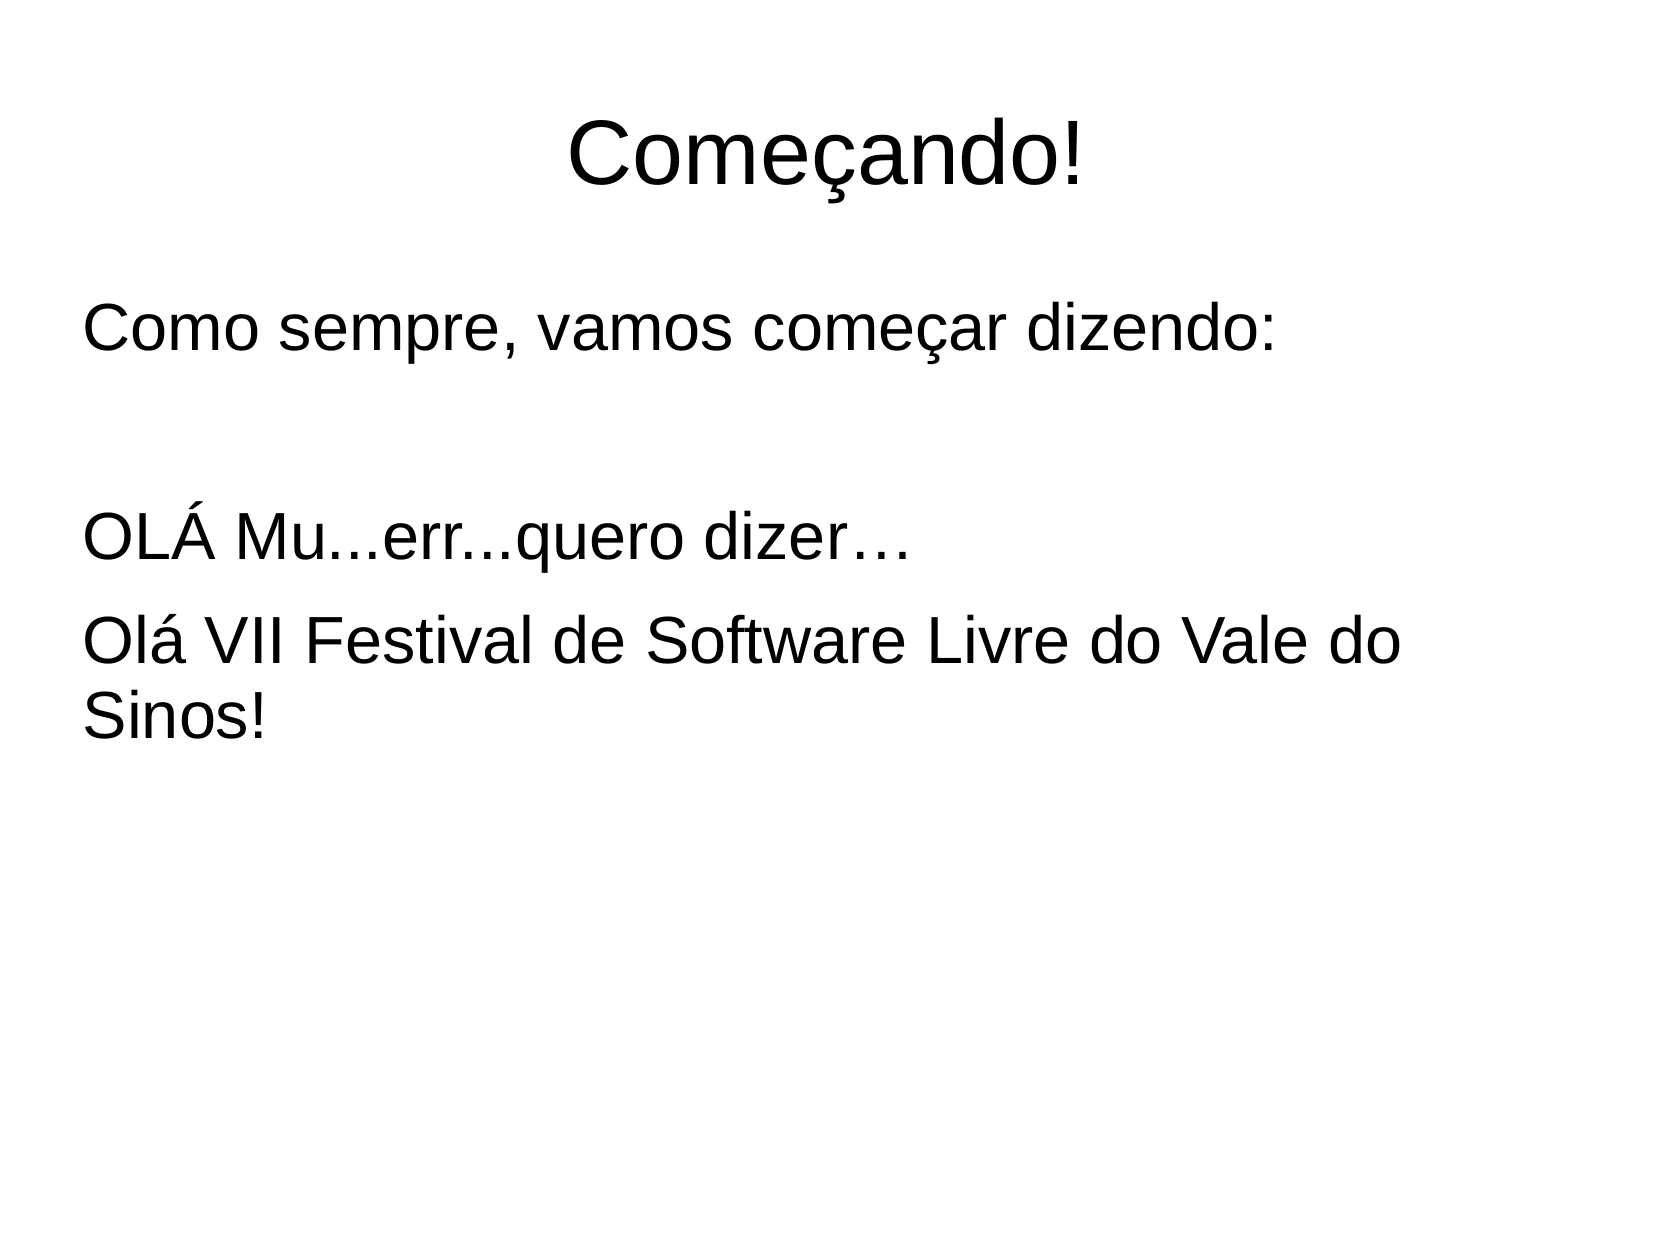

# Começando!
Como sempre, vamos começar dizendo:
OLÁ Mu...err...quero dizer…
Olá VII Festival de Software Livre do Vale do Sinos!